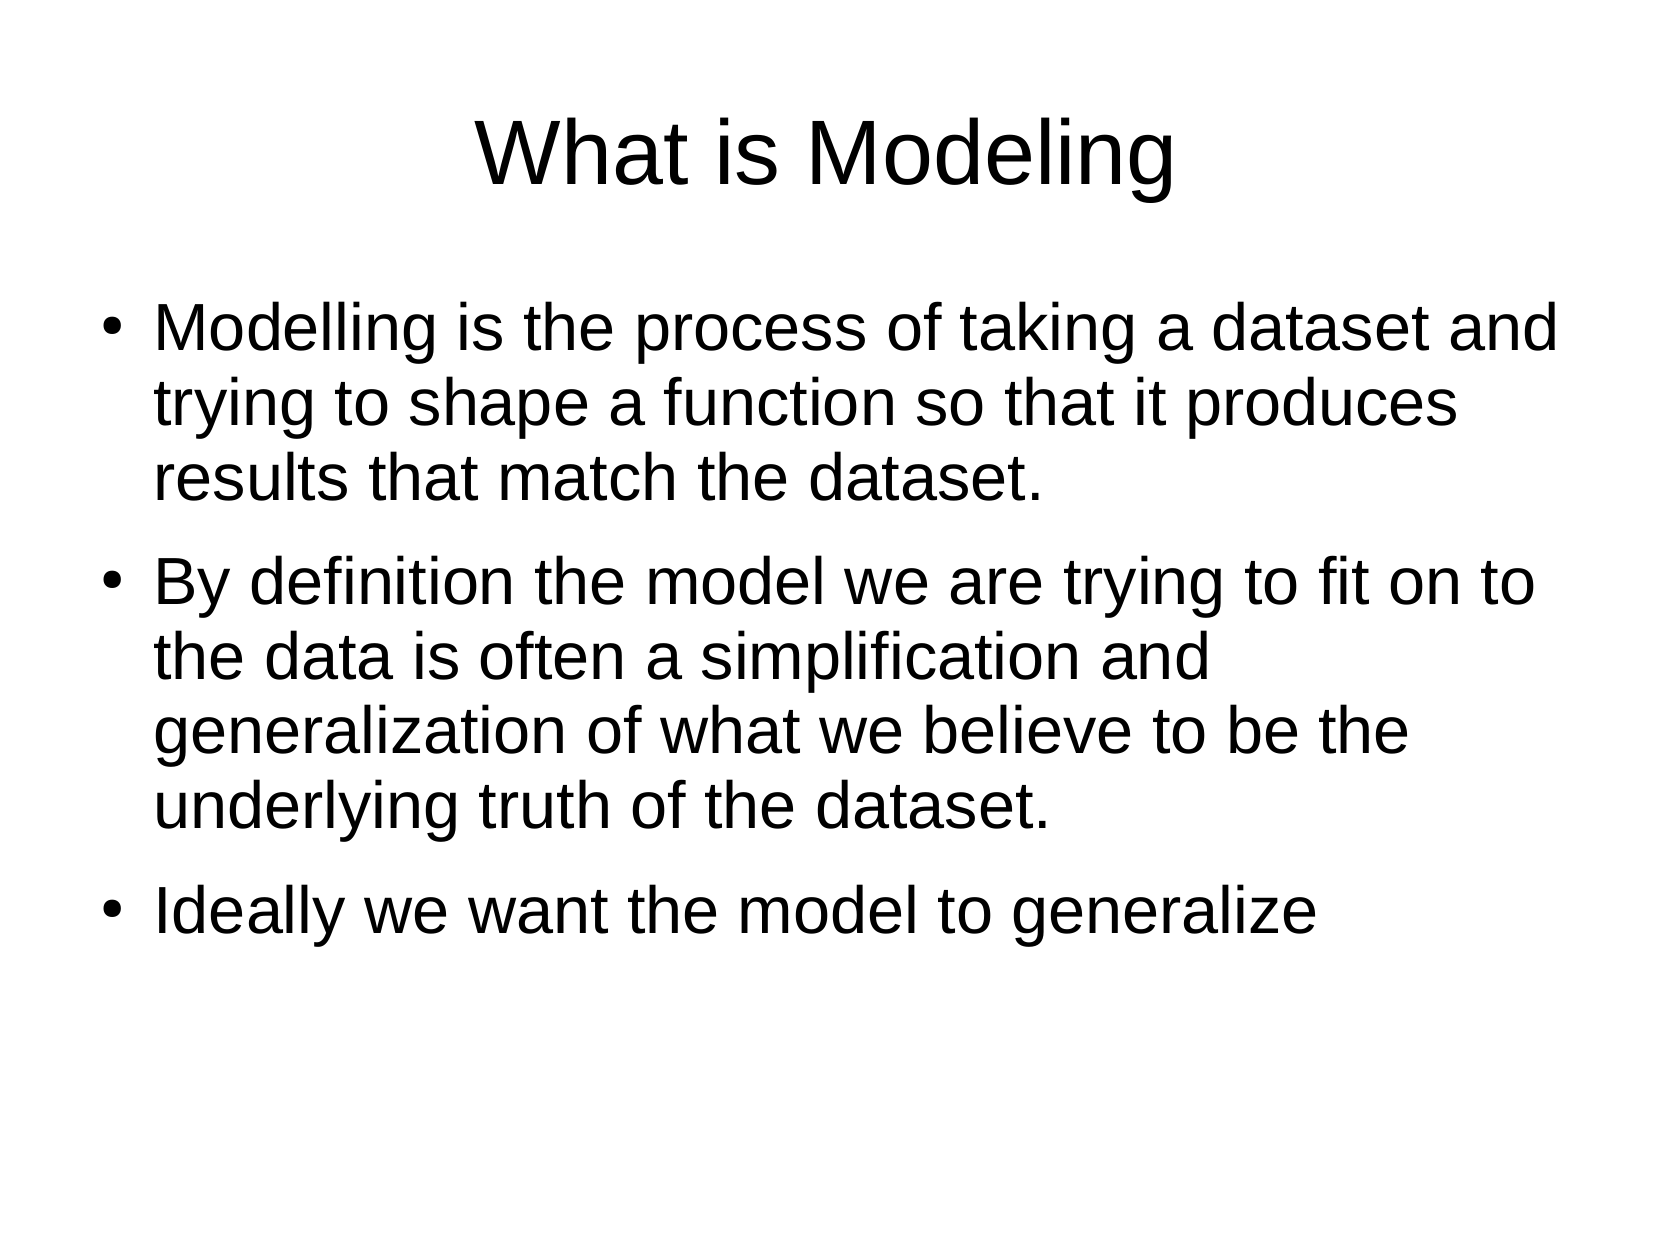

# What is Modeling
Modelling is the process of taking a dataset and trying to shape a function so that it produces results that match the dataset.
By definition the model we are trying to fit on to the data is often a simplification and generalization of what we believe to be the underlying truth of the dataset.
Ideally we want the model to generalize